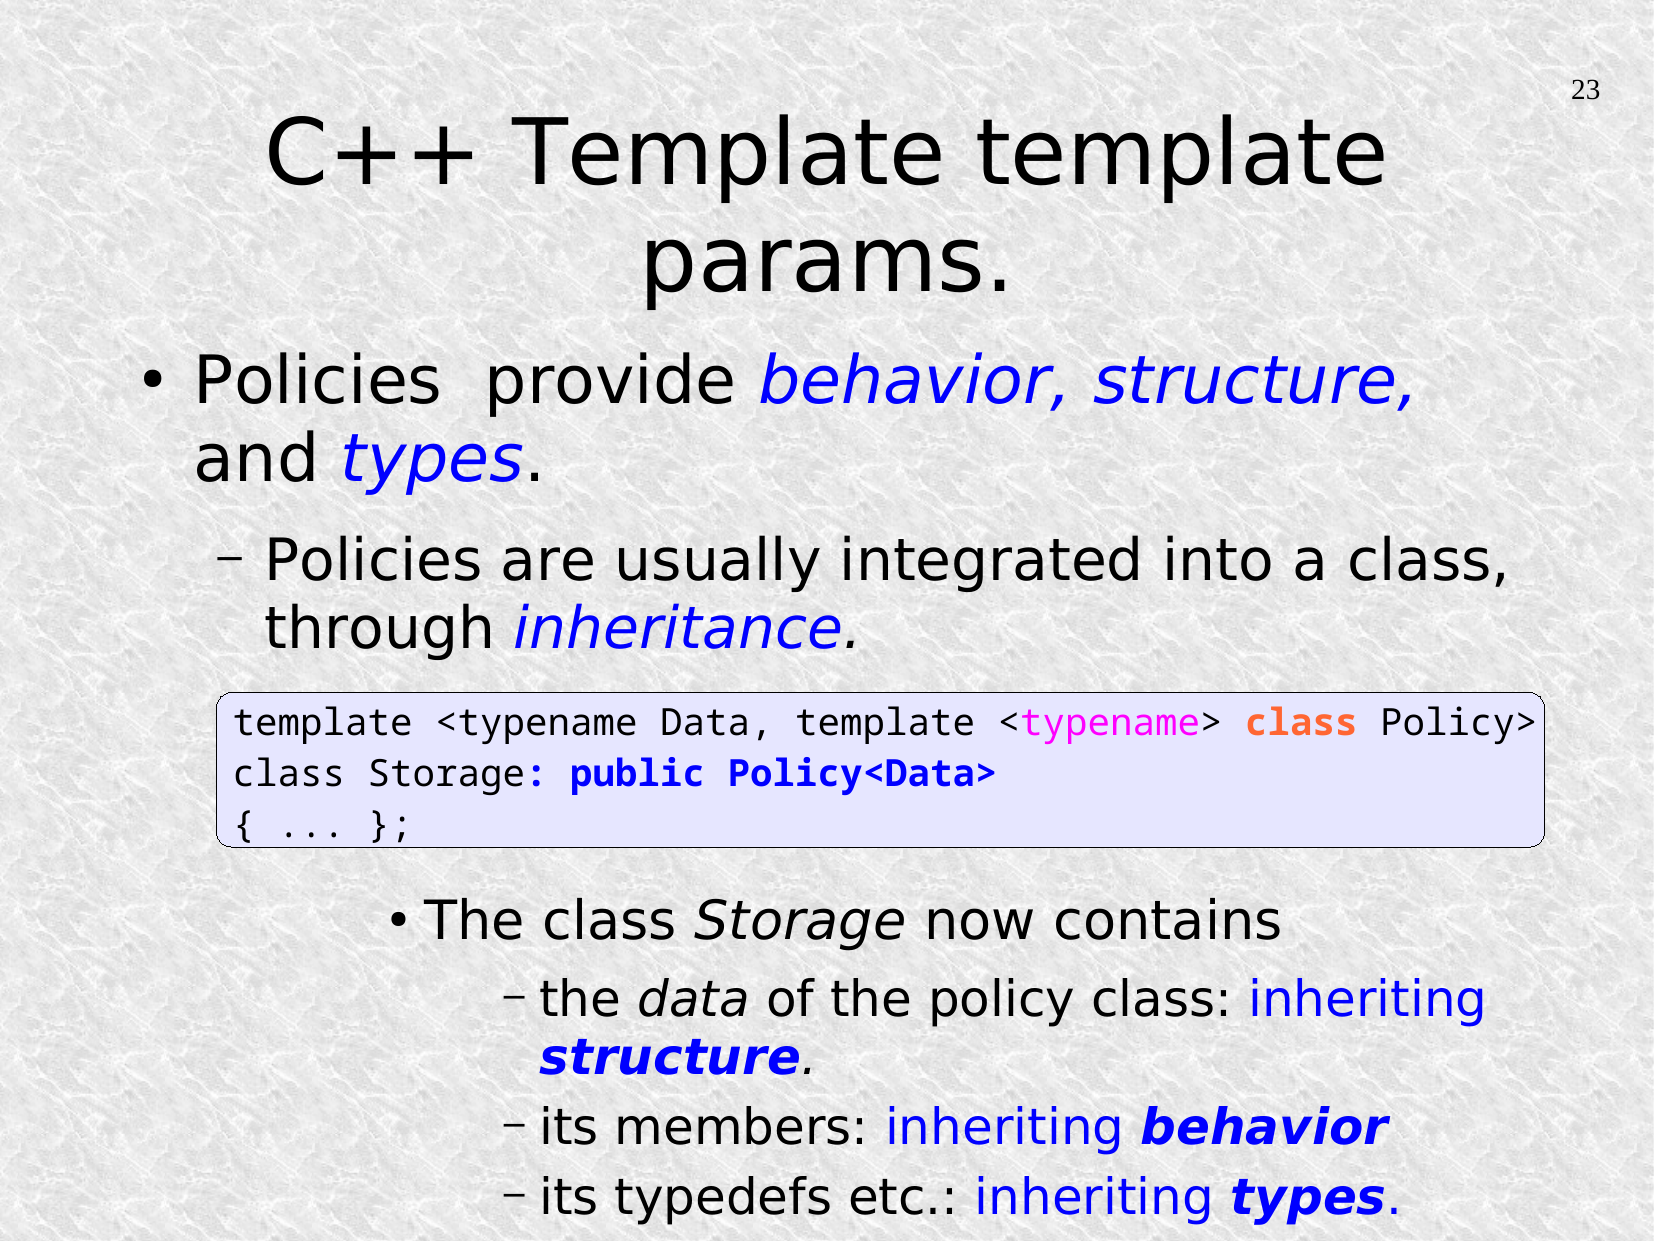

23
# C++ Template template params.
Policies provide behavior, structure, and types.
Policies are usually integrated into a class, through inheritance.
The class Storage now contains
the data of the policy class: inheriting structure.
its members: inheriting behavior
its typedefs etc.: inheriting types.
template <typename Data, template <typename> class Policy>
class Storage: public Policy<Data>
{ ... };